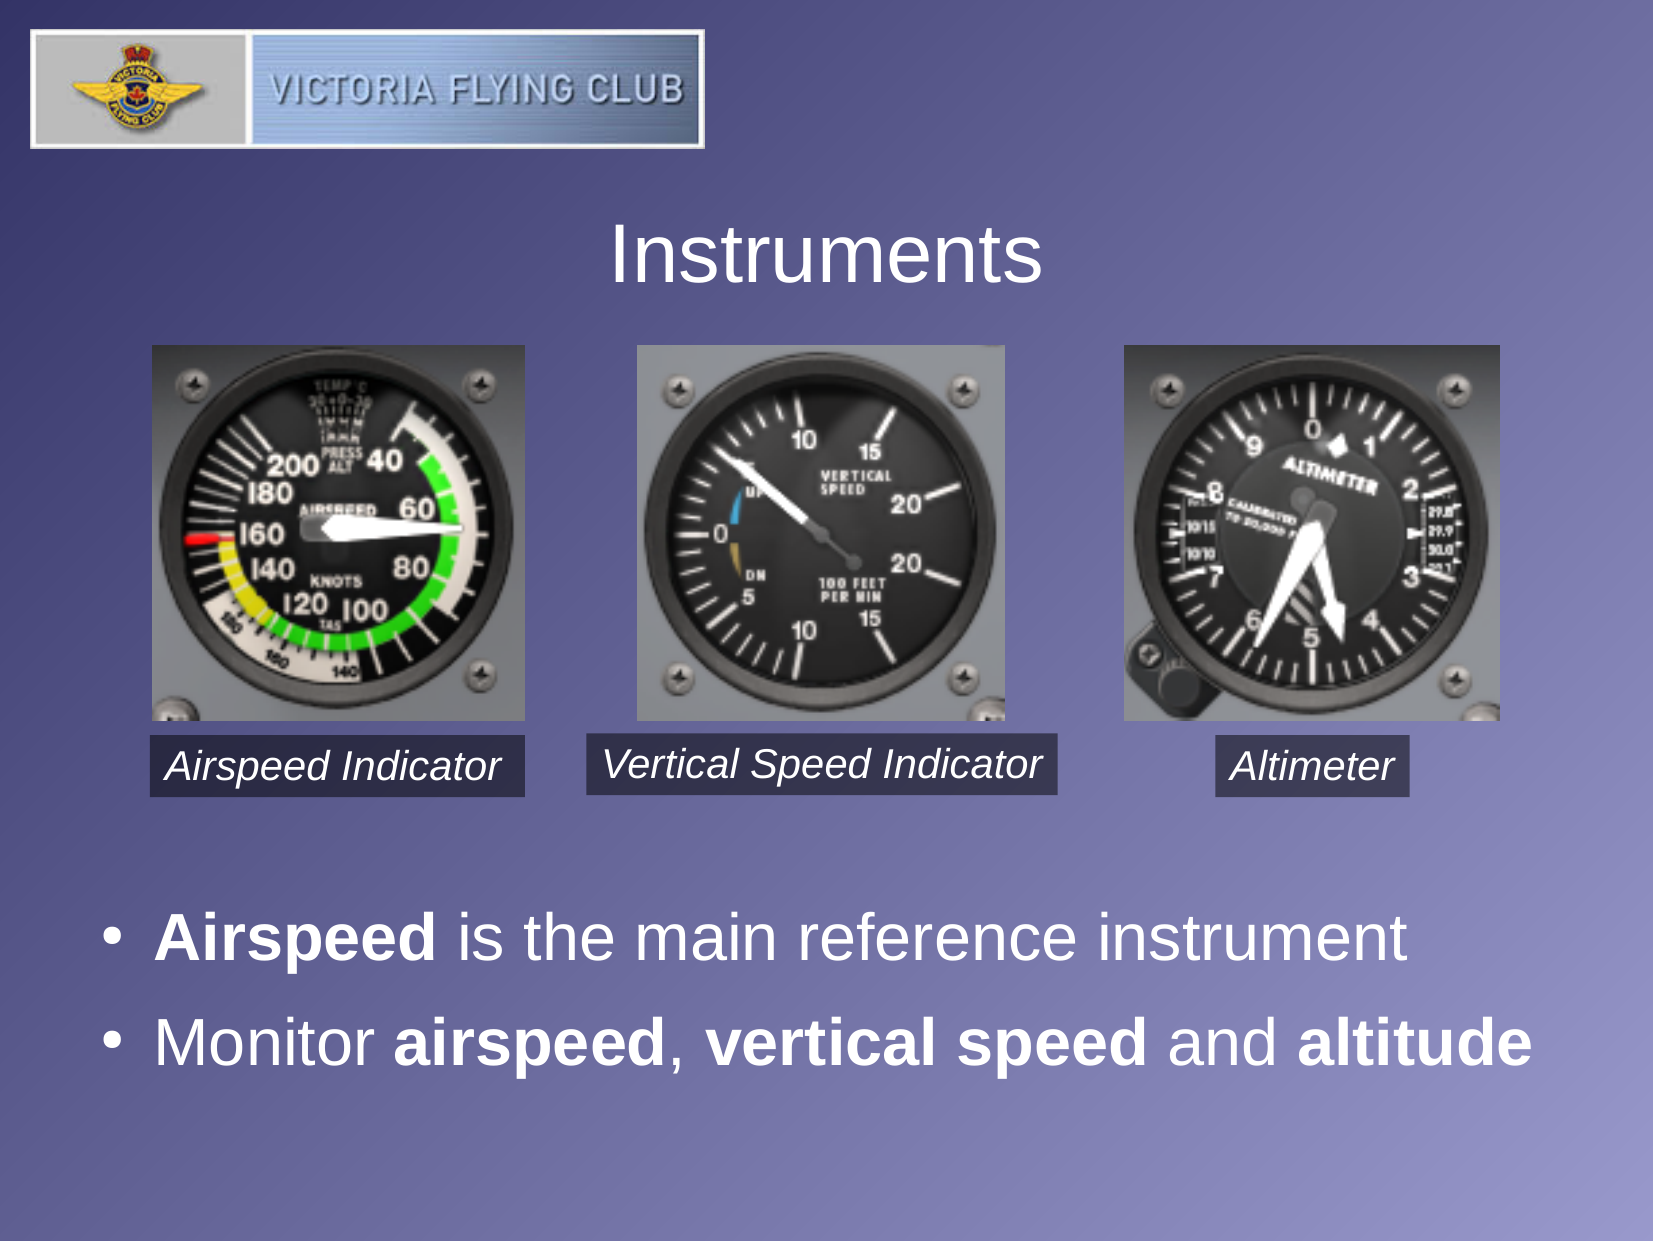

# Instruments
Vertical Speed Indicator
Airspeed Indicator
Altimeter
Airspeed is the main reference instrument
Monitor airspeed, vertical speed and altitude